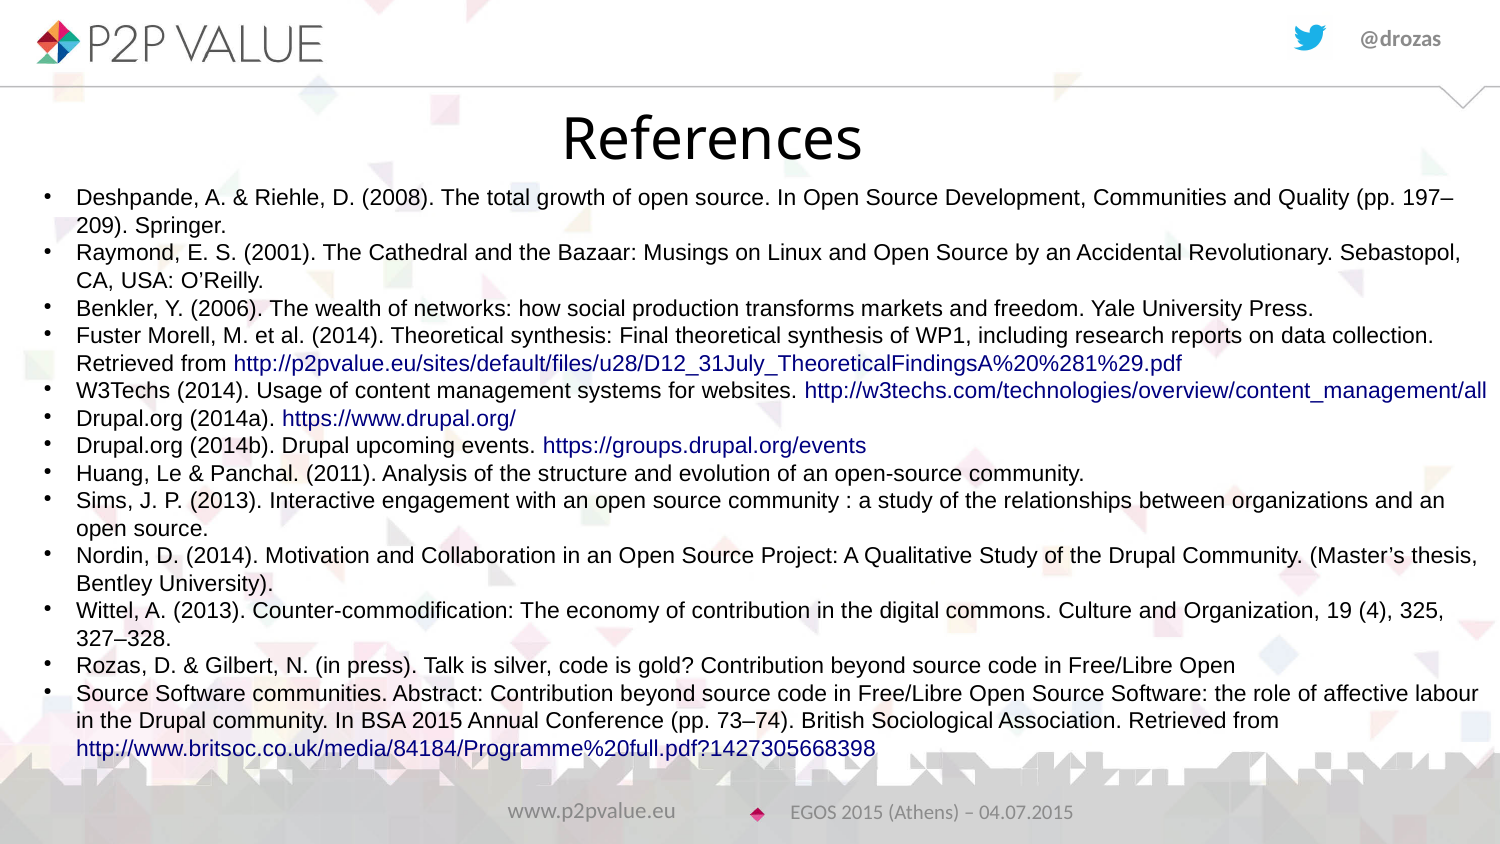

@drozas
# References
Deshpande, A. & Riehle, D. (2008). The total growth of open source. In Open Source Development, Communities and Quality (pp. 197–209). Springer.
Raymond, E. S. (2001). The Cathedral and the Bazaar: Musings on Linux and Open Source by an Accidental Revolutionary. Sebastopol, CA, USA: O’Reilly.
Benkler, Y. (2006). The wealth of networks: how social production transforms markets and freedom. Yale University Press.
Fuster Morell, M. et al. (2014). Theoretical synthesis: Final theoretical synthesis of WP1, including research reports on data collection. Retrieved from http://p2pvalue.eu/sites/default/files/u28/D12_31July_TheoreticalFindingsA%20%281%29.pdf
W3Techs (2014). Usage of content management systems for websites. http://w3techs.com/technologies/overview/content_management/all
Drupal.org (2014a). https://www.drupal.org/
Drupal.org (2014b). Drupal upcoming events. https://groups.drupal.org/events
Huang, Le & Panchal. (2011). Analysis of the structure and evolution of an open-source community.
Sims, J. P. (2013). Interactive engagement with an open source community : a study of the relationships between organizations and an open source.
Nordin, D. (2014). Motivation and Collaboration in an Open Source Project: A Qualitative Study of the Drupal Community. (Master’s thesis, Bentley University).
Wittel, A. (2013). Counter-commodification: The economy of contribution in the digital commons. Culture and Organization, 19 (4), 325, 327–328.
Rozas, D. & Gilbert, N. (in press). Talk is silver, code is gold? Contribution beyond source code in Free/Libre Open
Source Software communities. Abstract: Contribution beyond source code in Free/Libre Open Source Software: the role of affective labour in the Drupal community. In BSA 2015 Annual Conference (pp. 73–74). British Sociological Association. Retrieved from http://www.britsoc.co.uk/media/84184/Programme%20full.pdf?1427305668398
21
EGOS 2015 (Athens) – 04.07.2015
www.p2pvalue.eu